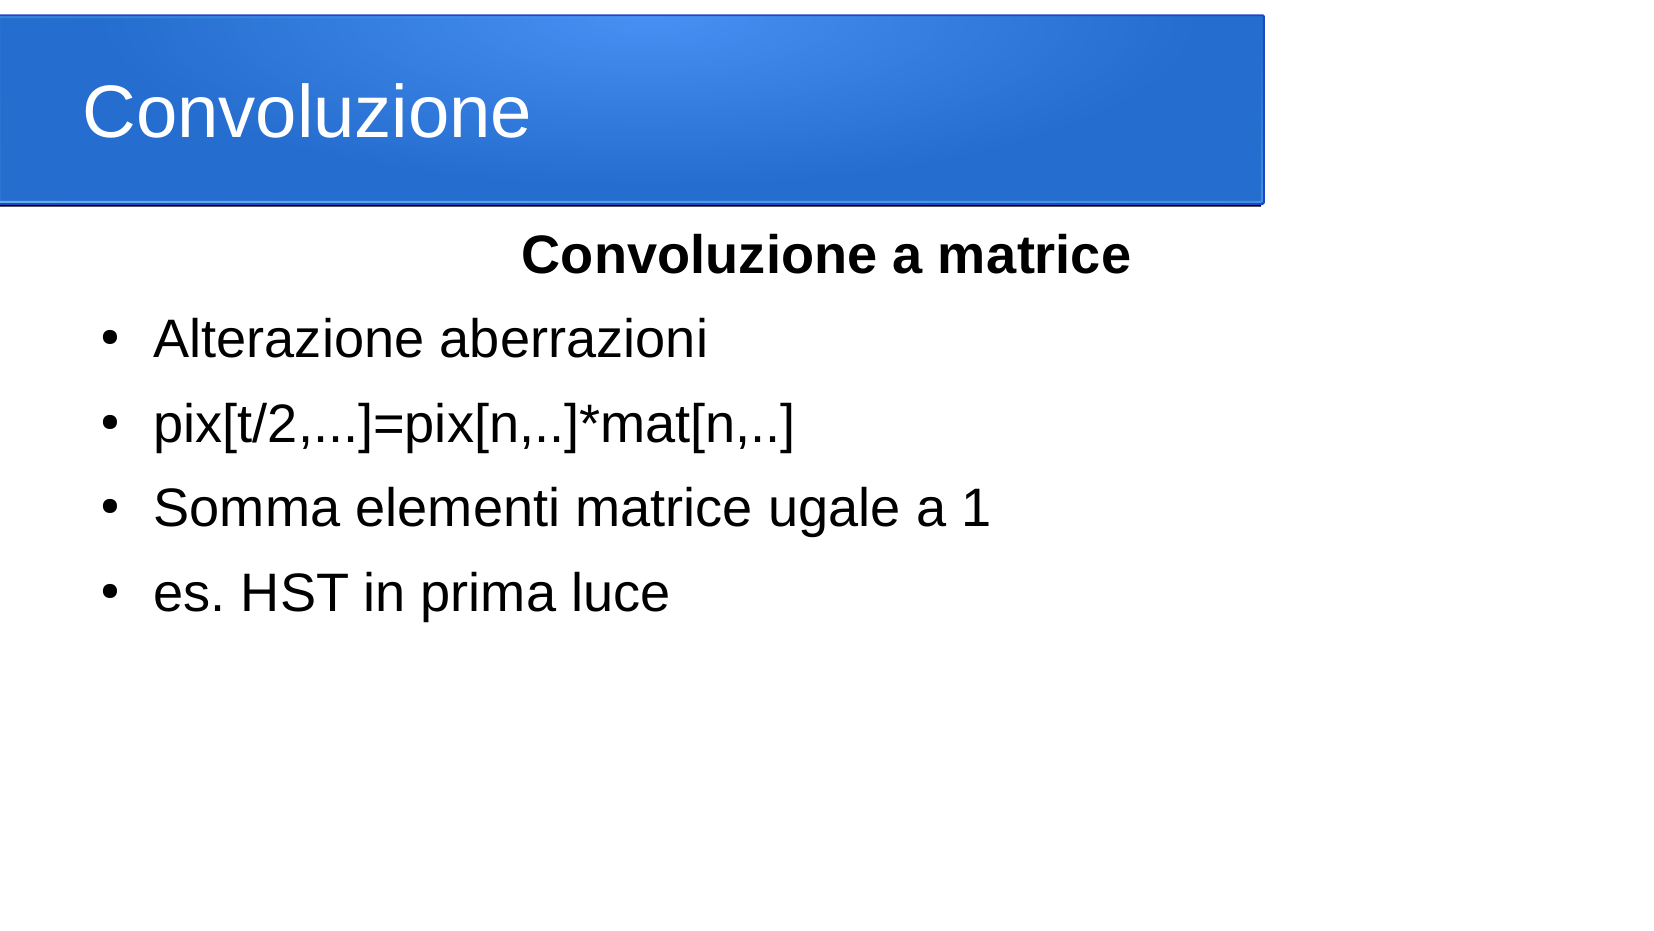

# Convoluzione
Convoluzione a matrice
Alterazione aberrazioni
pix[t/2,...]=pix[n,..]*mat[n,..]
Somma elementi matrice ugale a 1
es. HST in prima luce